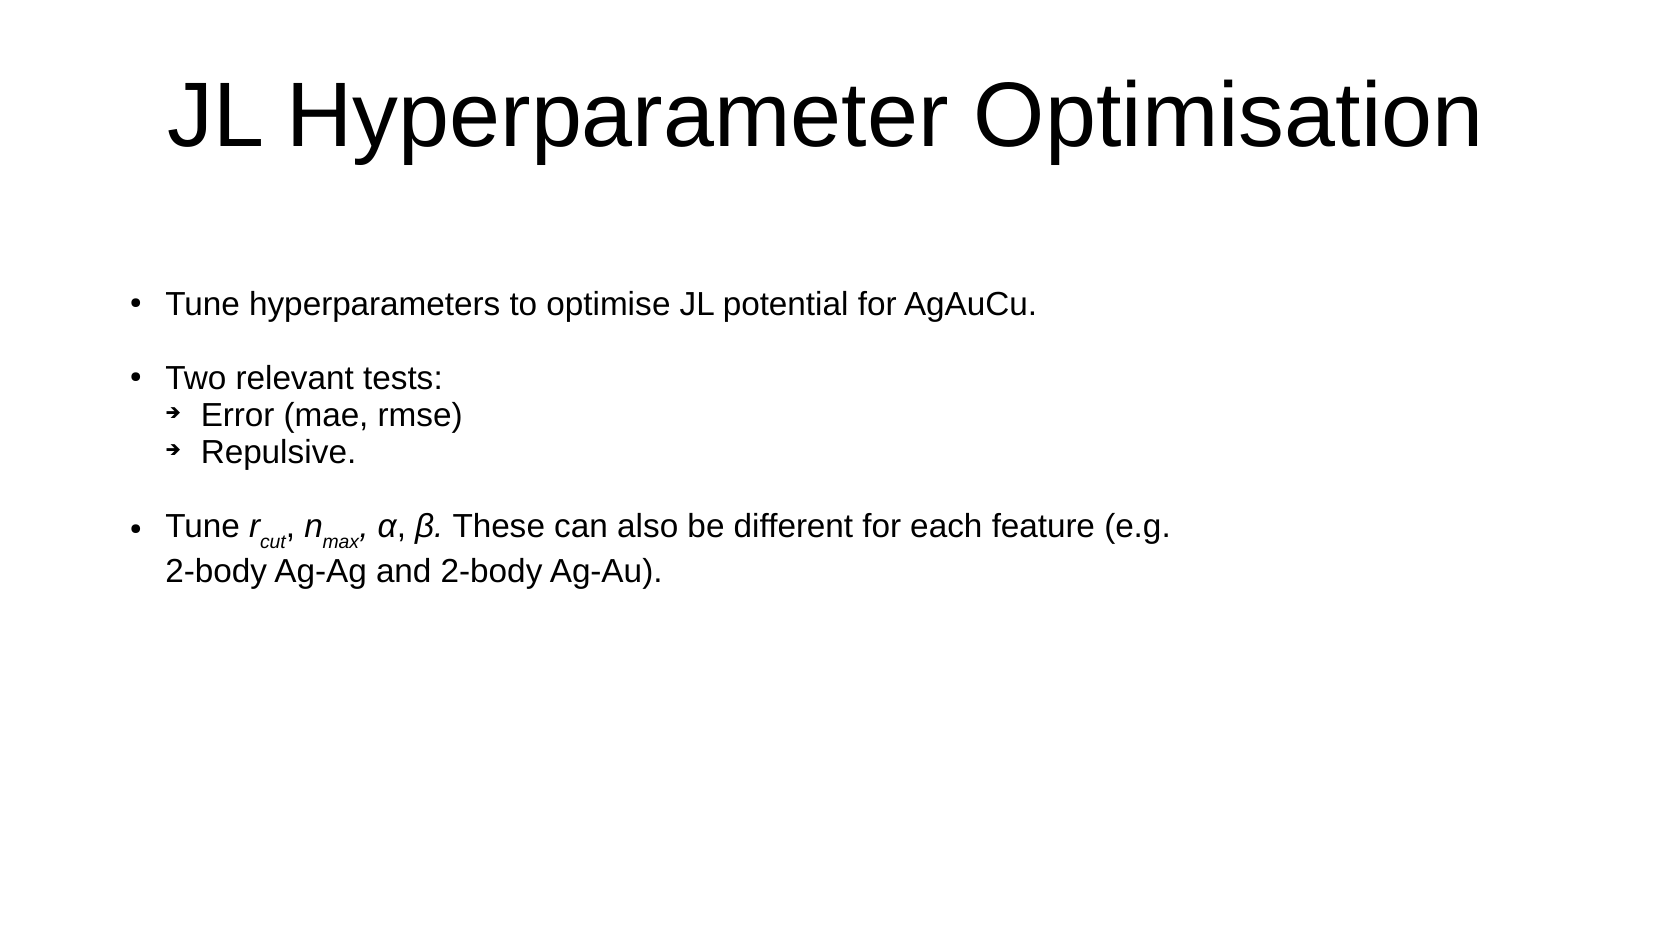

# JL Hyperparameter Optimisation
Tune hyperparameters to optimise JL potential for AgAuCu.
Two relevant tests:
Error (mae, rmse)
Repulsive.
Tune rcut, nmax, α, β. These can also be different for each feature (e.g. 2-body Ag-Ag and 2-body Ag-Au).